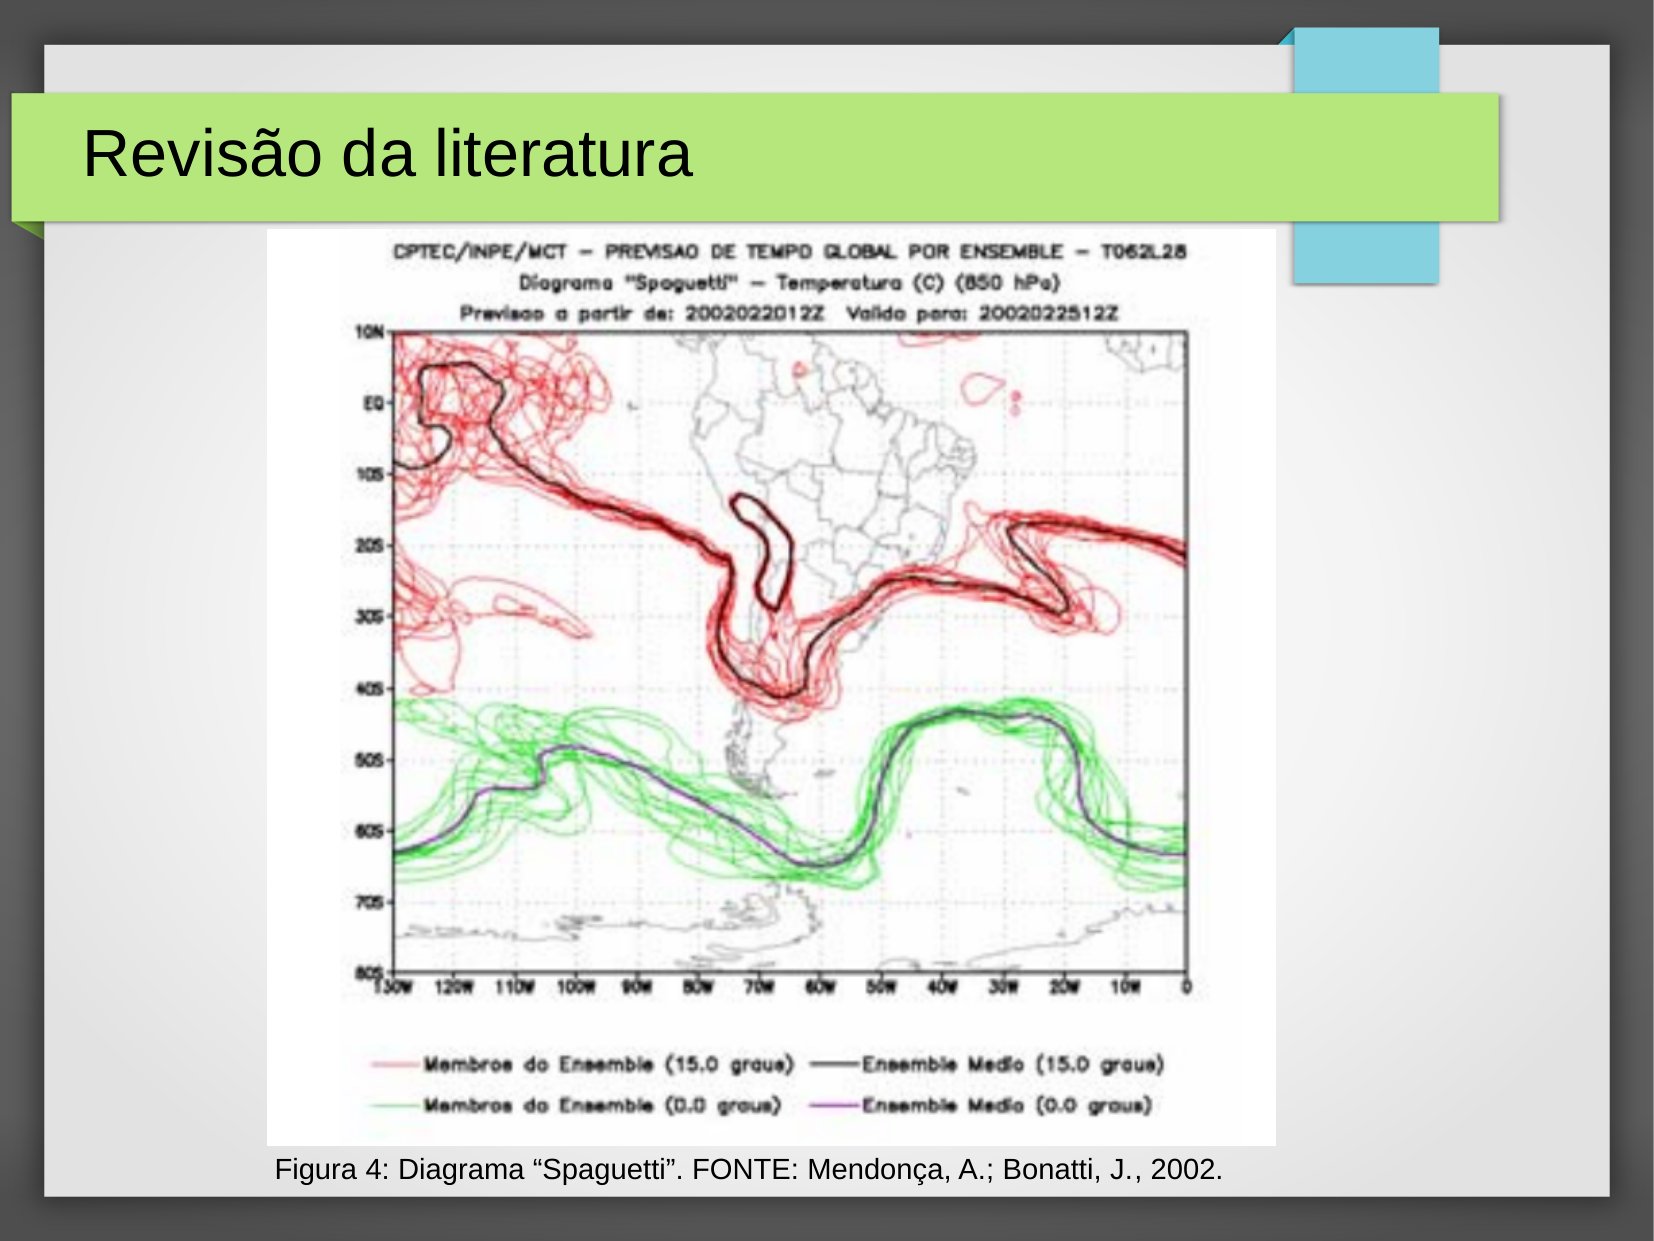

# Revisão da literatura
Figura 4: Diagrama “Spaguetti”. FONTE: Mendonça, A.; Bonatti, J., 2002.